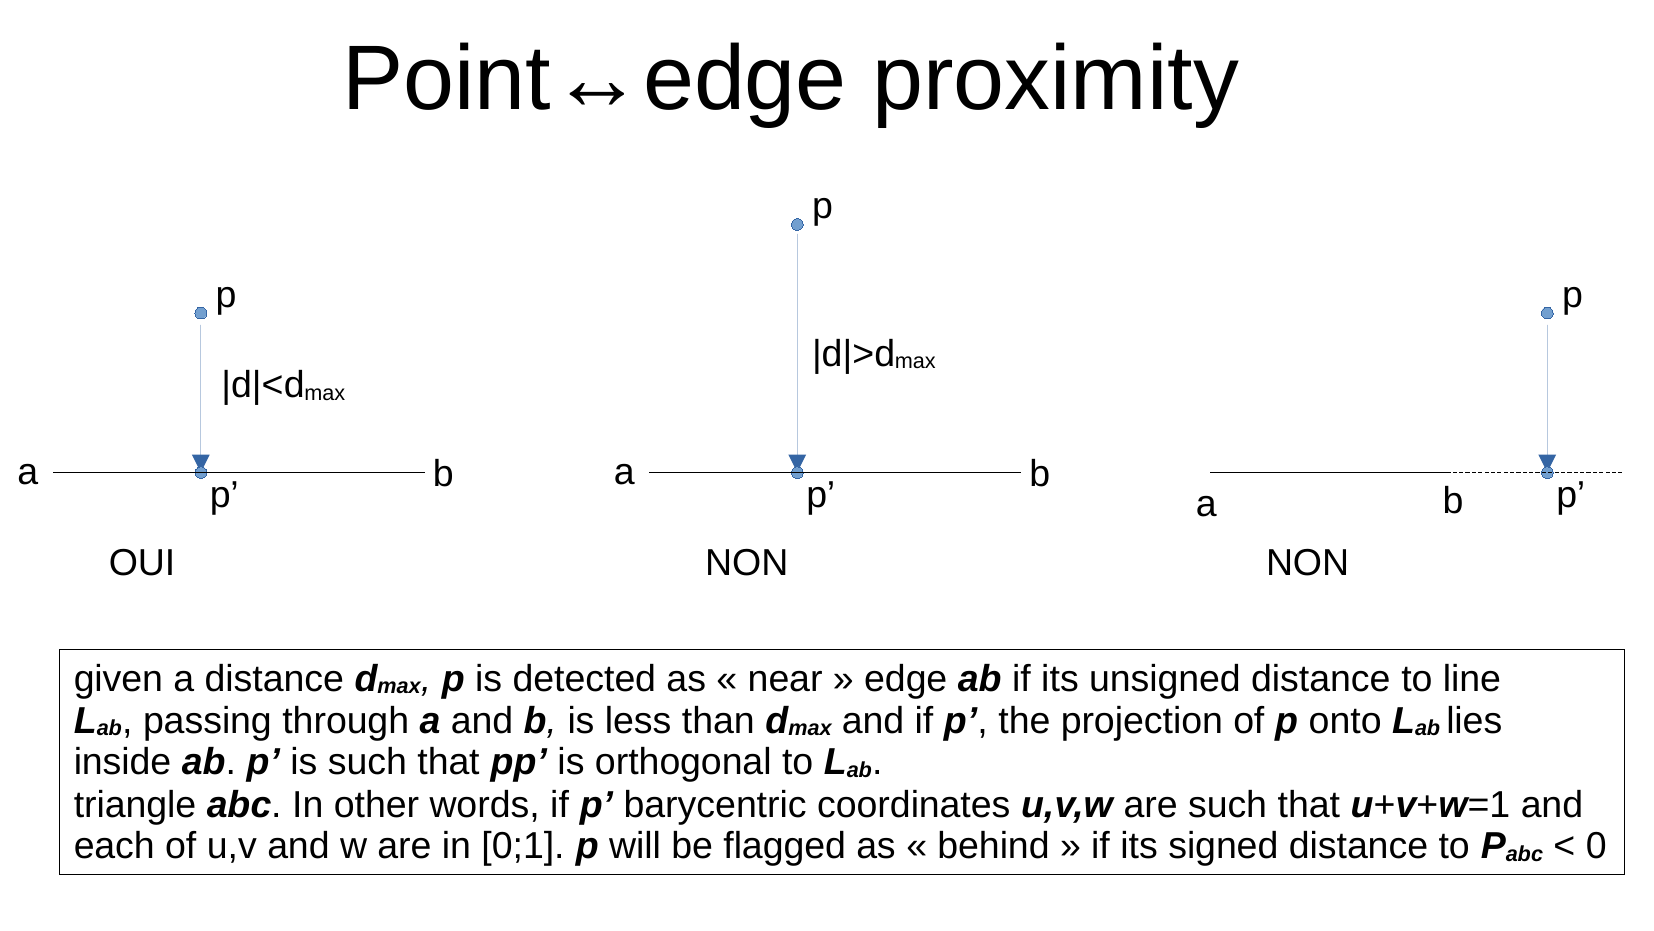

# Point↔edge proximity
p
p
p
|d|>dmax
|d|<dmax
a
a
b
b
p’
p’
p’
b
a
OUI
NON
NON
given a distance dmax, p is detected as « near » edge ab if its unsigned distance to line
Lab, passing through a and b, is less than dmax and if p’, the projection of p onto Lab lies inside ab. p’ is such that pp’ is orthogonal to Lab.
triangle abc. In other words, if p’ barycentric coordinates u,v,w are such that u+v+w=1 and
each of u,v and w are in [0;1]. p will be flagged as « behind » if its signed distance to Pabc < 0